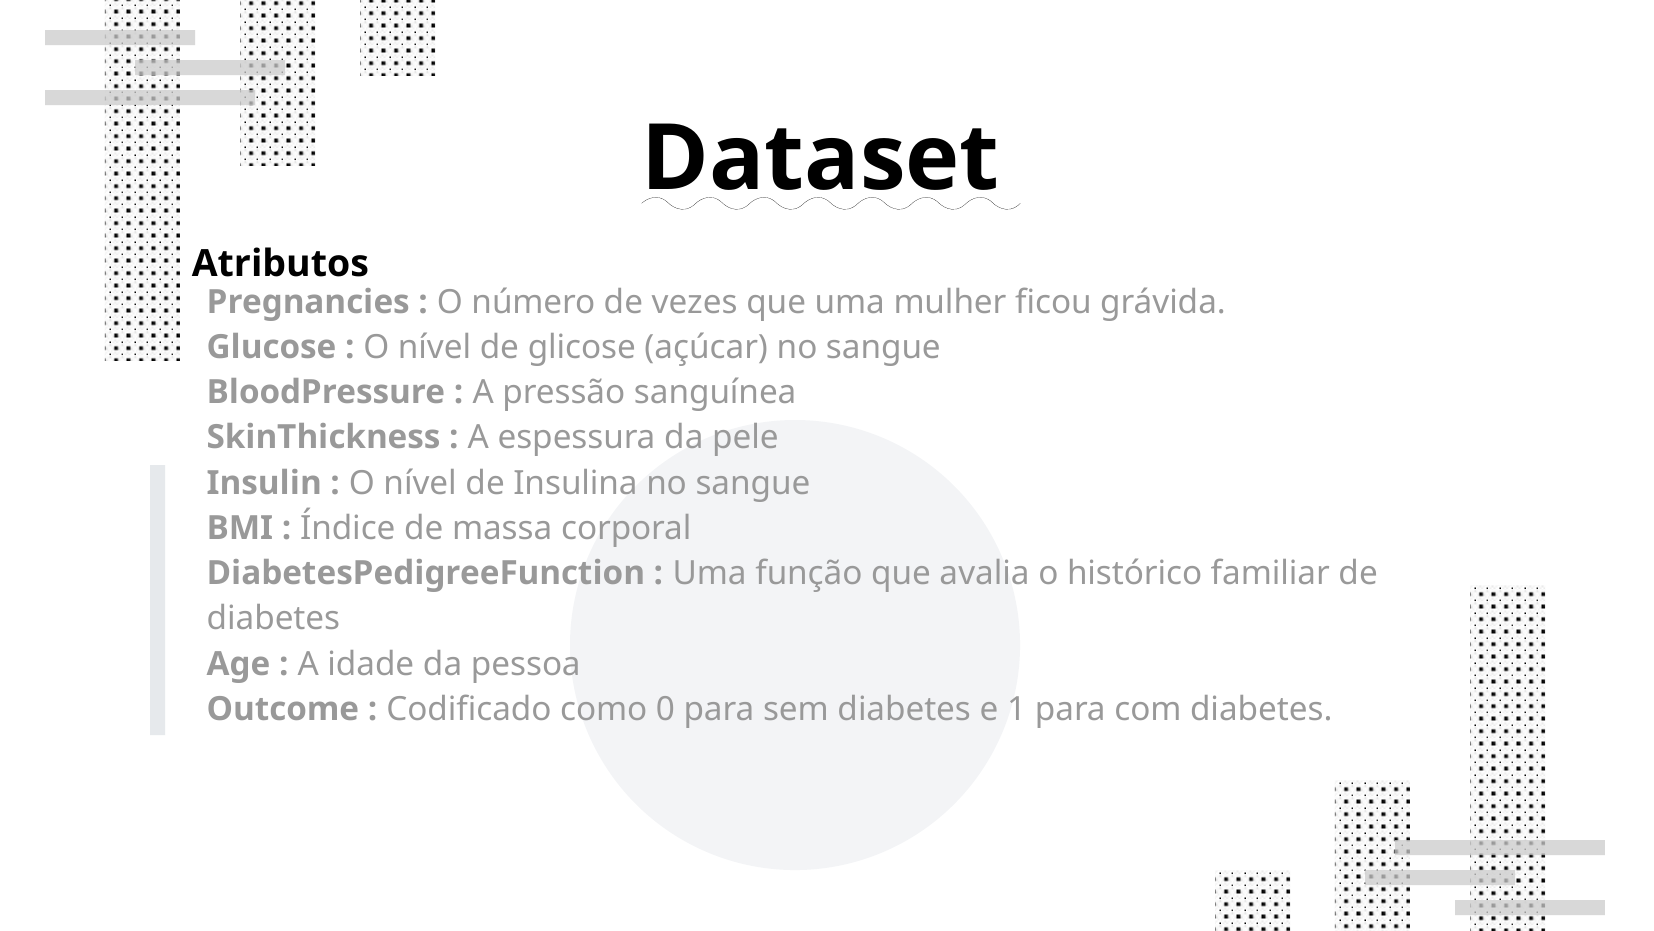

# Dataset
Atributos
Pregnancies : O número de vezes que uma mulher ficou grávida.
Glucose : O nível de glicose (açúcar) no sangue
BloodPressure : A pressão sanguínea
SkinThickness : A espessura da pele
Insulin : O nível de Insulina no sangue
BMI : Índice de massa corporal
DiabetesPedigreeFunction : Uma função que avalia o histórico familiar de diabetes
Age : A idade da pessoa
Outcome : Codificado como 0 para sem diabetes e 1 para com diabetes.